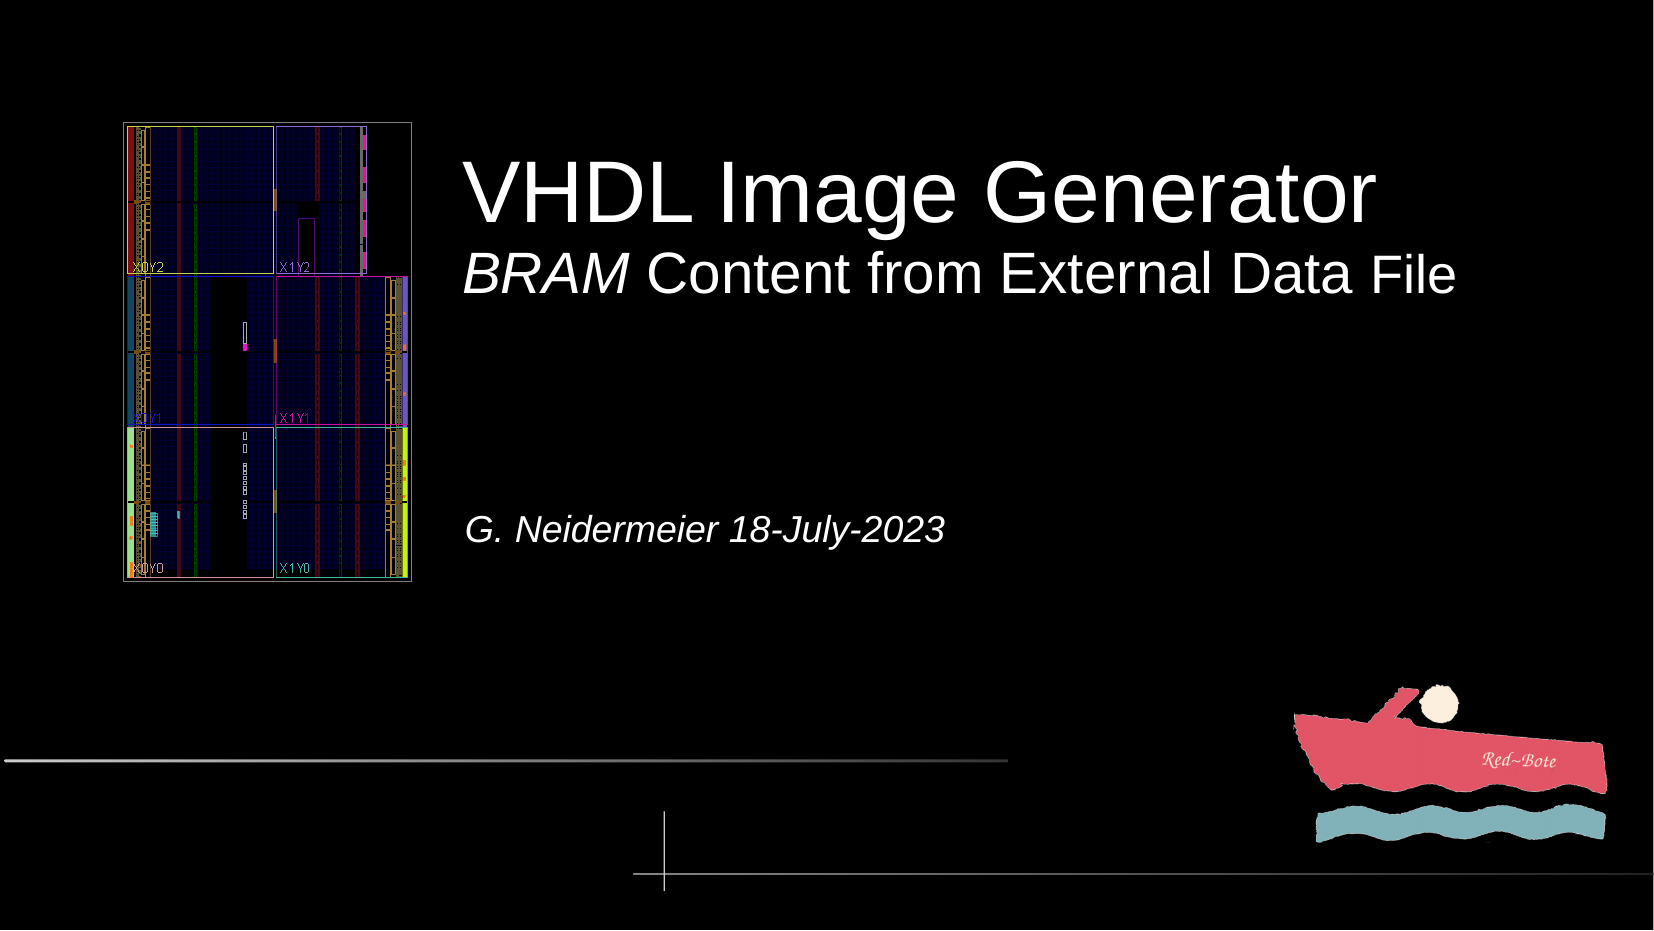

# VHDL Image Generator BRAM Content from External Data File
G. Neidermeier 18-July-2023